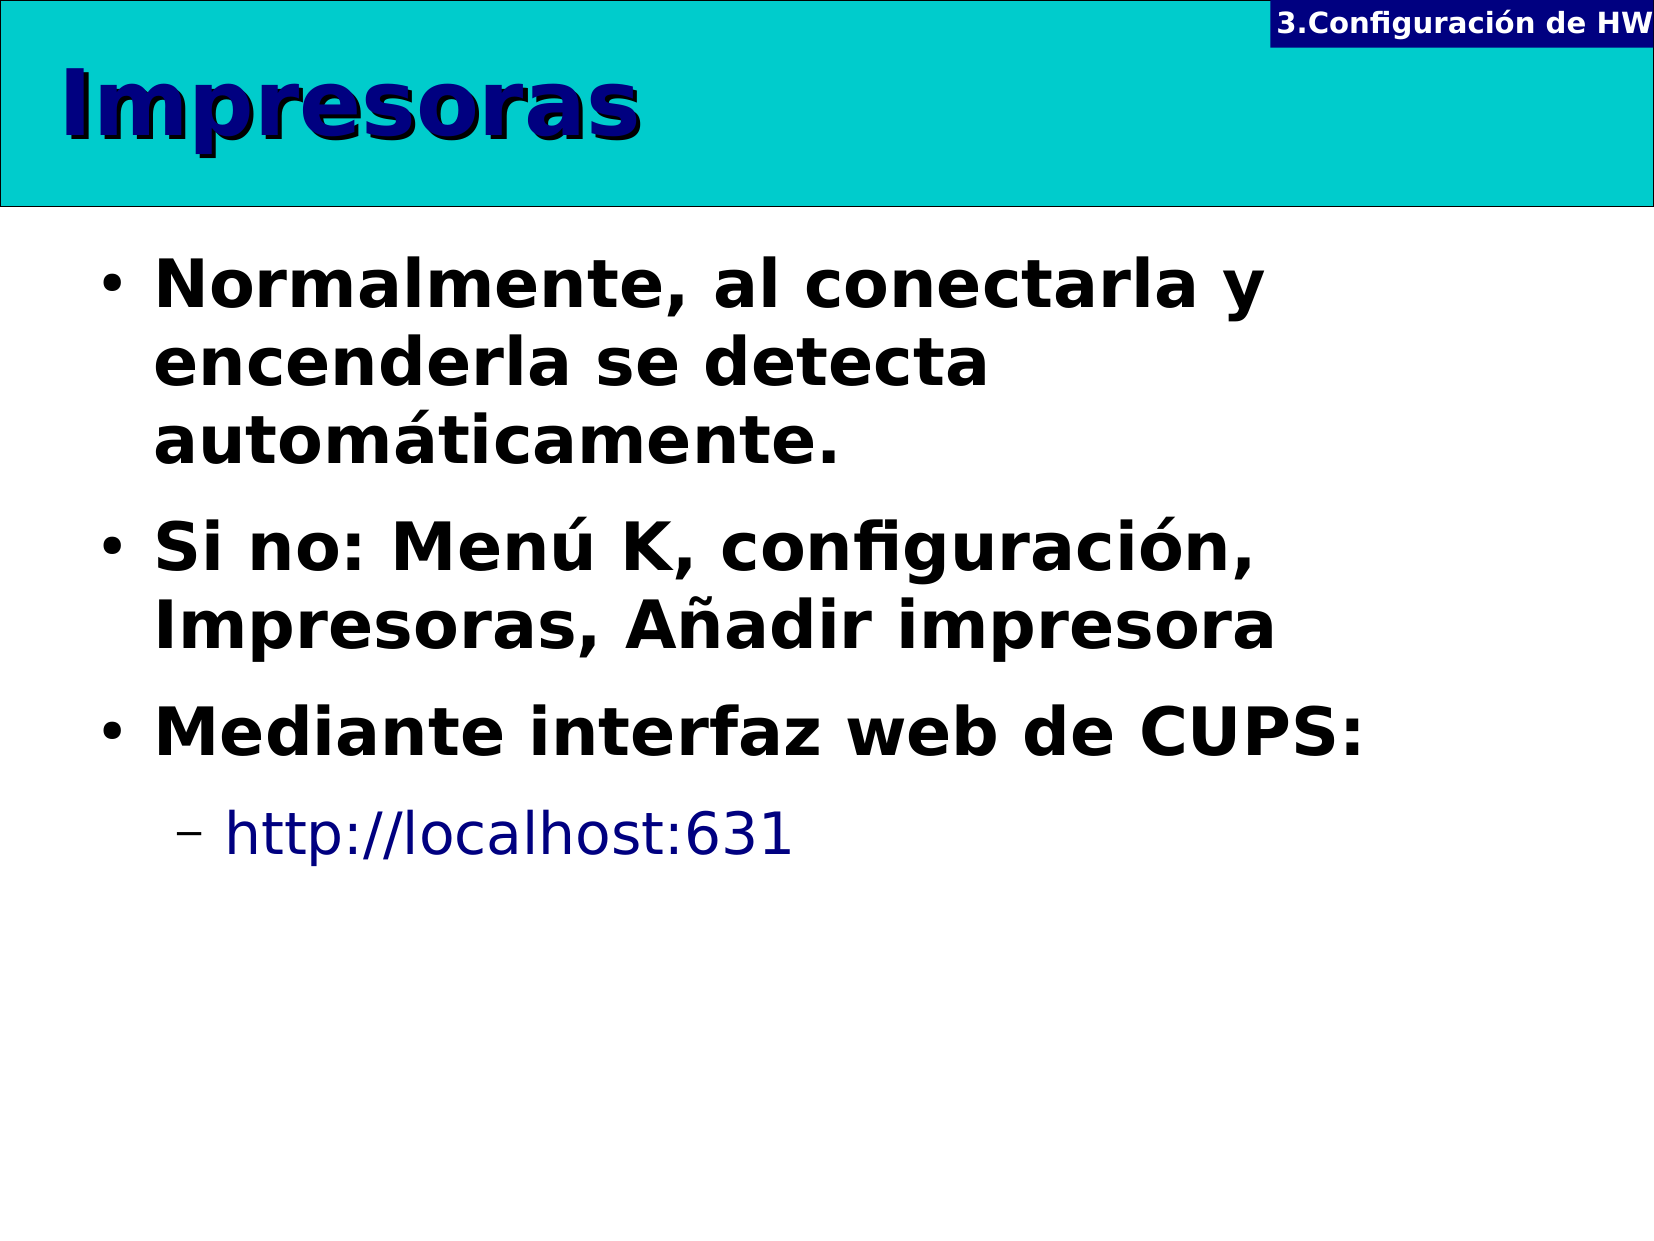

3.Configuración de HW
# Impresoras
Normalmente, al conectarla y encenderla se detecta automáticamente.
Si no: Menú K, configuración, Impresoras, Añadir impresora
Mediante interfaz web de CUPS:
http://localhost:631